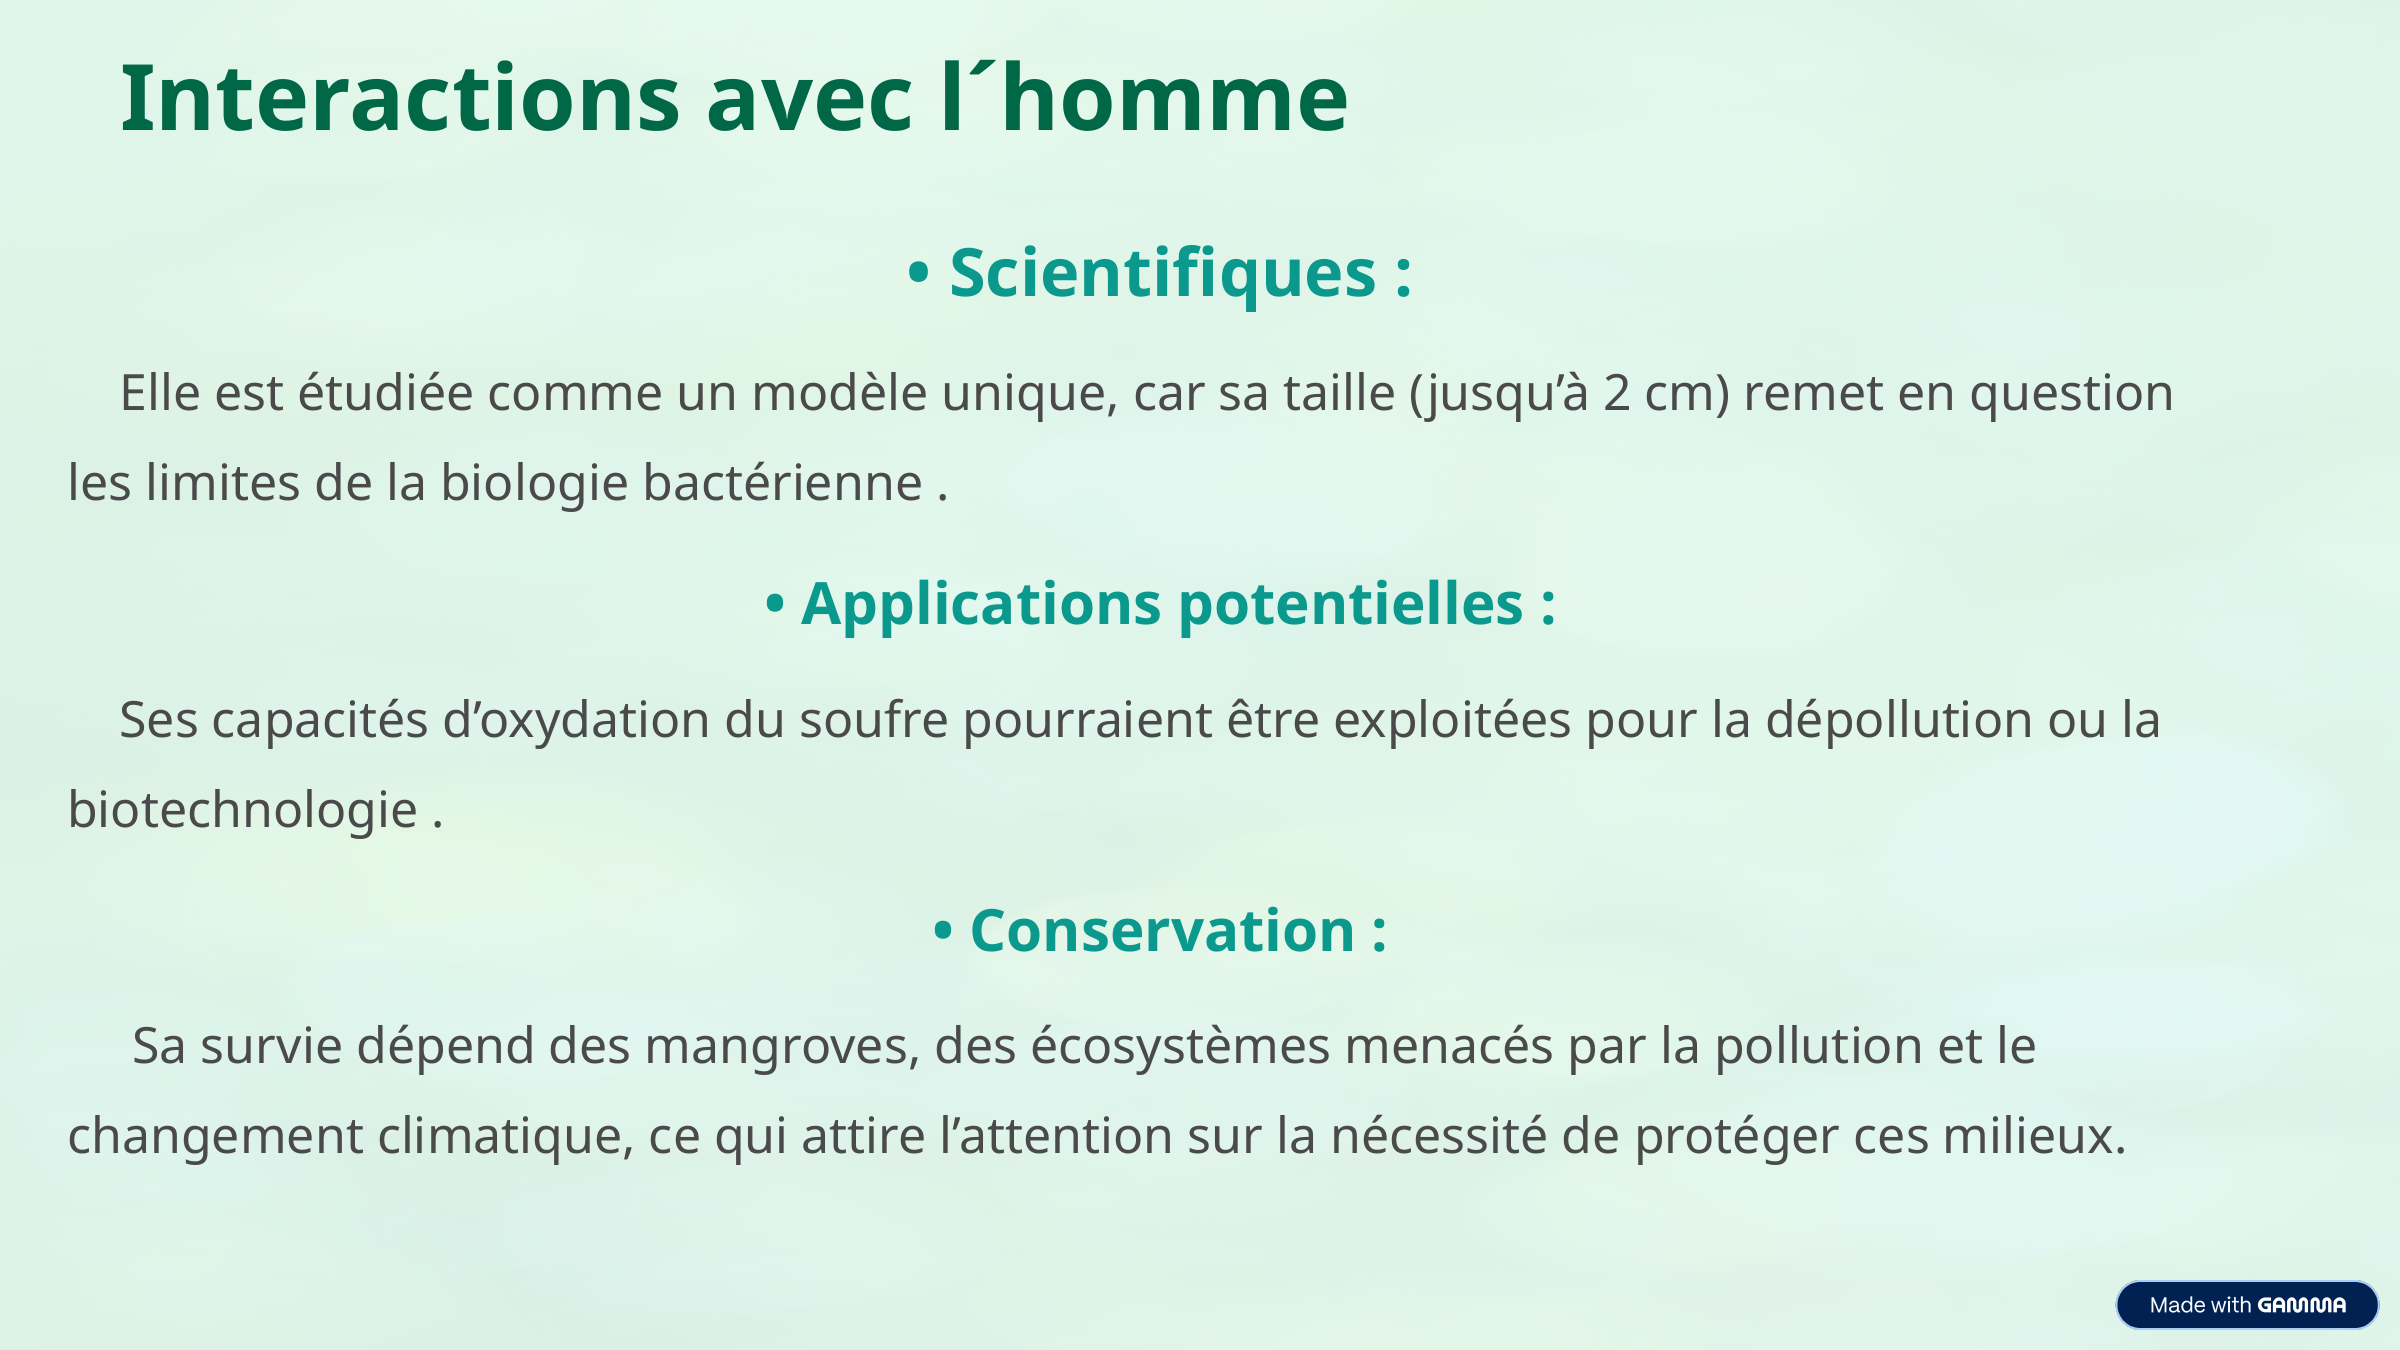

# Interactions avec l´homme
• Scientifiques :
 Elle est étudiée comme un modèle unique, car sa taille (jusqu’à 2 cm) remet en question les limites de la biologie bactérienne .
• Applications potentielles :
 Ses capacités d’oxydation du soufre pourraient être exploitées pour la dépollution ou la biotechnologie .
• Conservation :
 Sa survie dépend des mangroves, des écosystèmes menacés par la pollution et le changement climatique, ce qui attire l’attention sur la nécessité de protéger ces milieux.